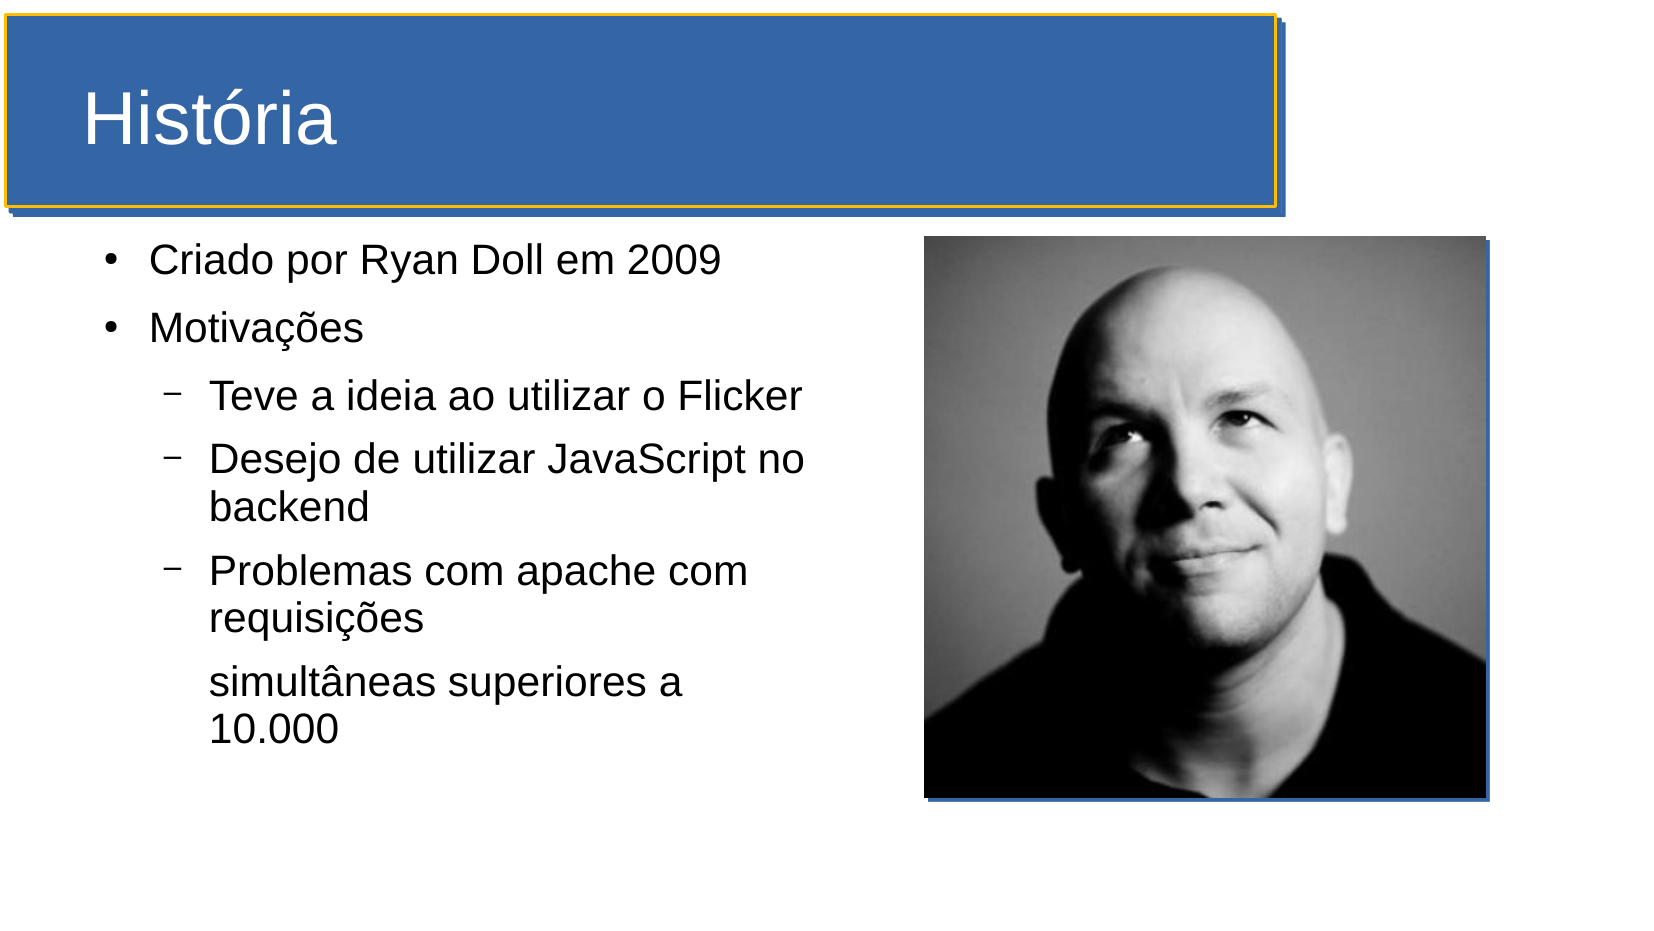

# História
Criado por Ryan Doll em 2009
Motivações
Teve a ideia ao utilizar o Flicker
Desejo de utilizar JavaScript no backend
Problemas com apache com requisições
simultâneas superiores a 10.000